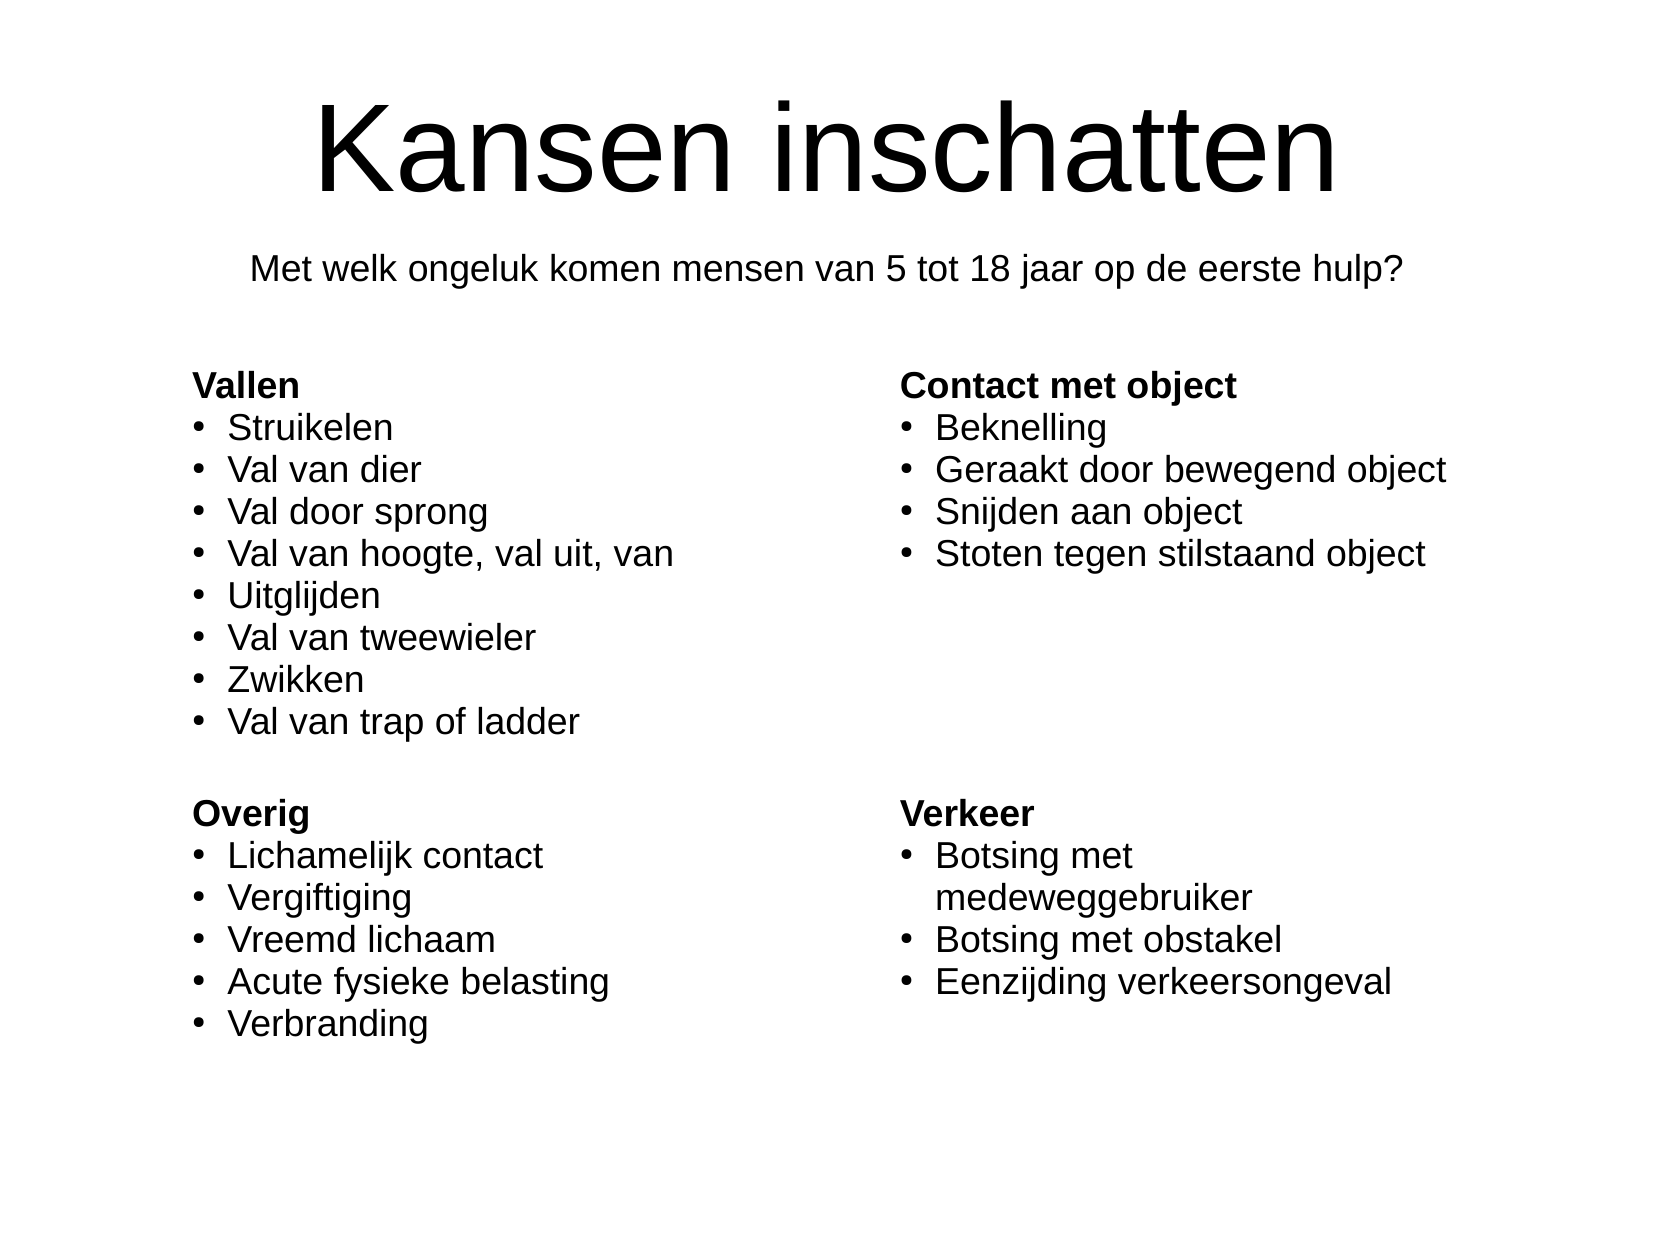

Kansen inschatten
Met welk ongeluk komen mensen van 5 tot 18 jaar op de eerste hulp?
Vallen
Struikelen
Val van dier
Val door sprong
Val van hoogte, val uit, van
Uitglijden
Val van tweewieler
Zwikken
Val van trap of ladder
Contact met object
Beknelling
Geraakt door bewegend object
Snijden aan object
Stoten tegen stilstaand object
Overig
Lichamelijk contact
Vergiftiging
Vreemd lichaam
Acute fysieke belasting
Verbranding
Verkeer
Botsing met medeweggebruiker
Botsing met obstakel
Eenzijding verkeersongeval